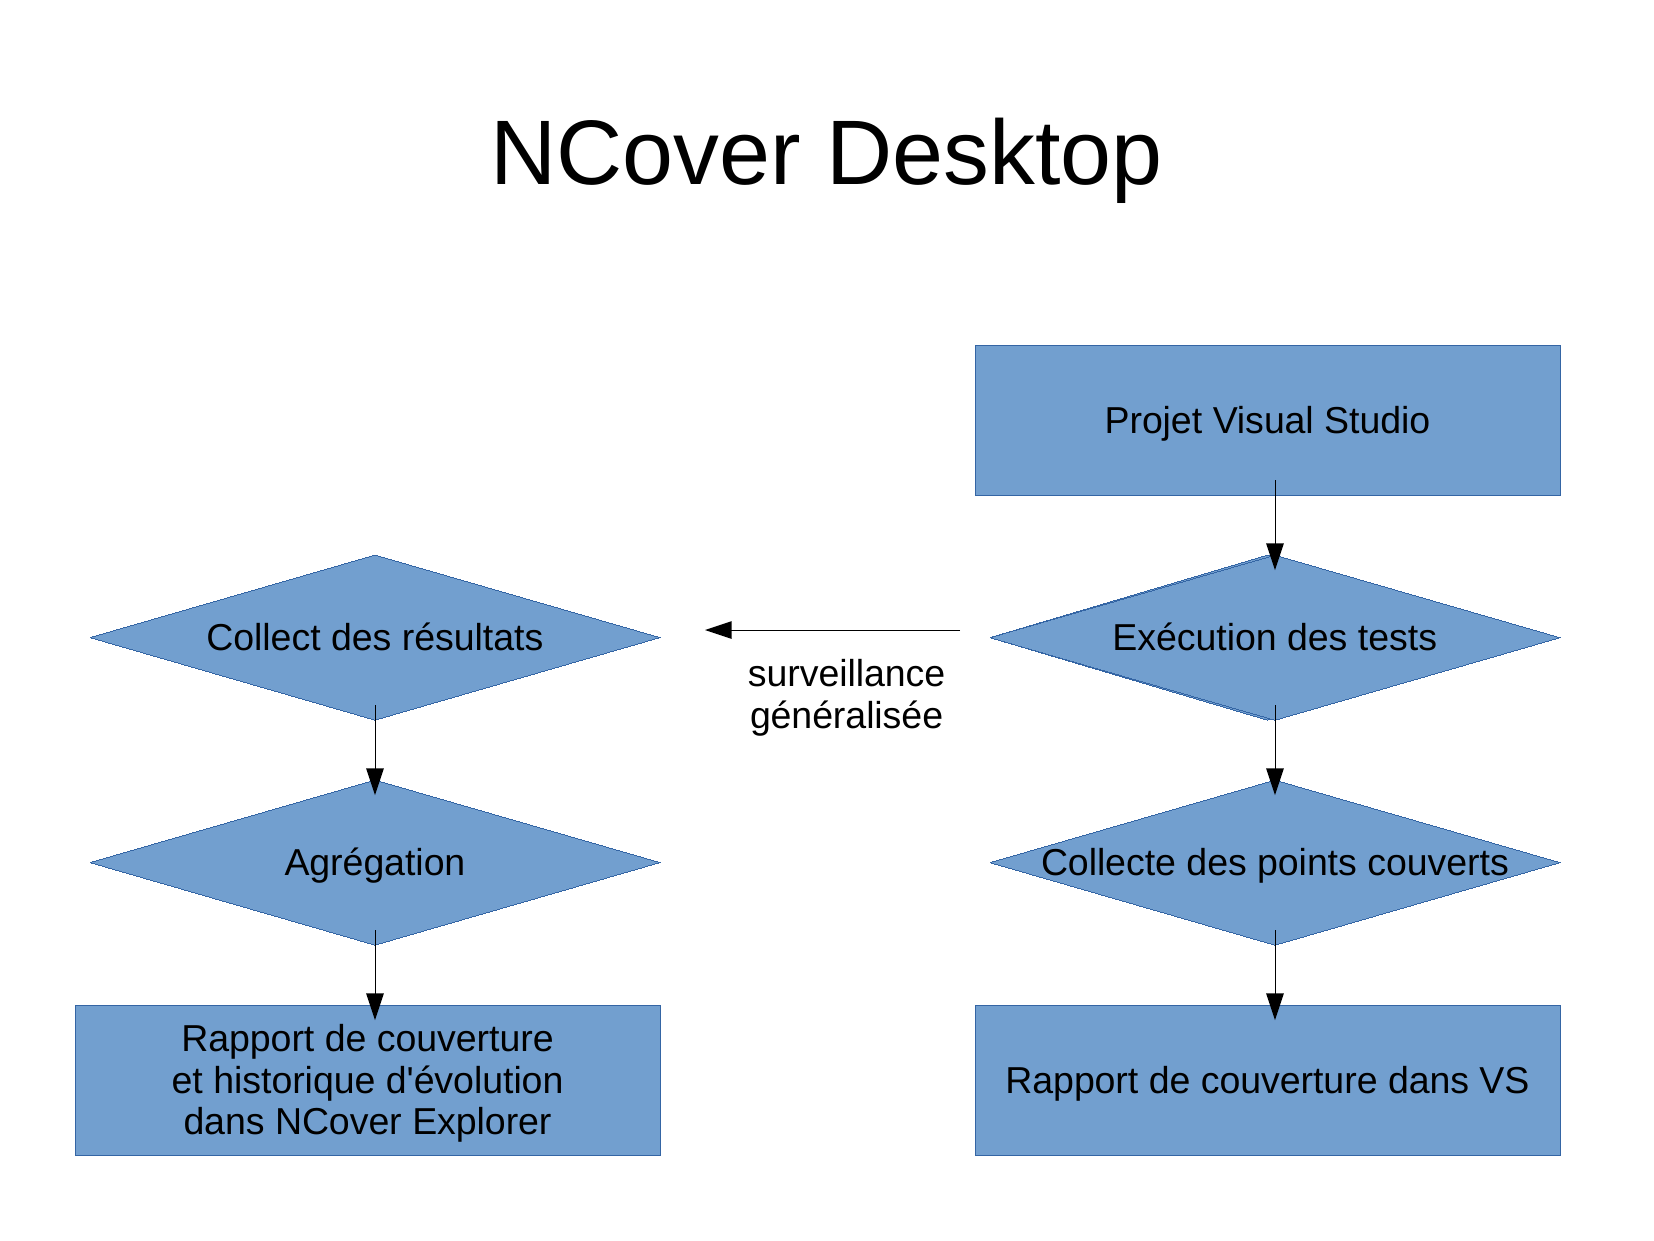

# NCover Desktop
Projet Visual Studio
Collect des résultats
Exécution des tests
Exécution des tests
surveillance
généralisée
Agrégation
Collecte des points couverts
Rapport de couverture
et historique d'évolution
dans NCover Explorer
Rapport de couverture dans VS